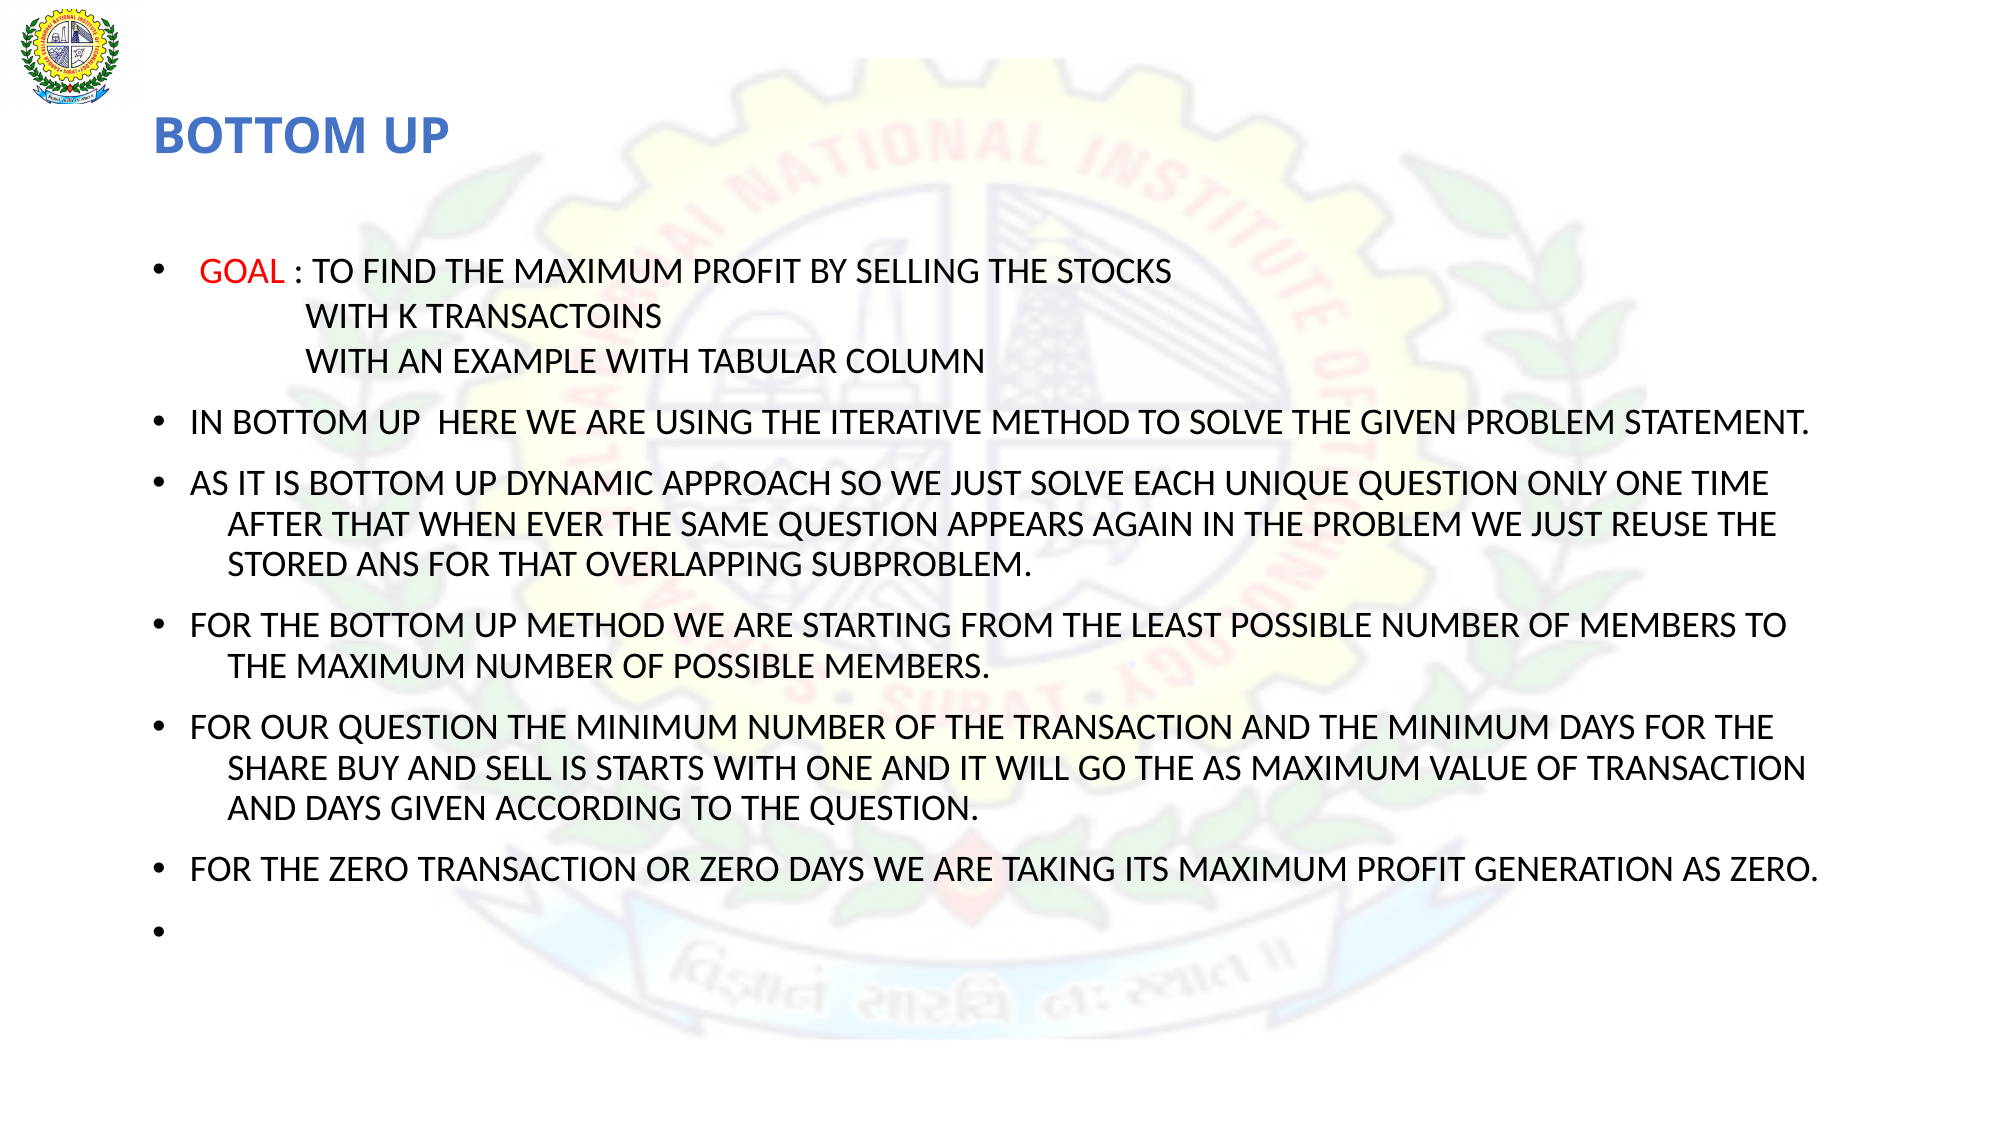

# BOTTOM UP
GOAL : TO FIND THE MAXIMUM PROFIT BY SELLING THE STOCKS
 WITH K TRANSACTOINS
 WITH AN EXAMPLE WITH TABULAR COLUMN
IN BOTTOM UP HERE WE ARE USING THE ITERATIVE METHOD TO SOLVE THE GIVEN PROBLEM STATEMENT.
AS IT IS BOTTOM UP DYNAMIC APPROACH SO WE JUST SOLVE EACH UNIQUE QUESTION ONLY ONE TIME AFTER THAT WHEN EVER THE SAME QUESTION APPEARS AGAIN IN THE PROBLEM WE JUST REUSE THE STORED ANS FOR THAT OVERLAPPING SUBPROBLEM.
FOR THE BOTTOM UP METHOD WE ARE STARTING FROM THE LEAST POSSIBLE NUMBER OF MEMBERS TO THE MAXIMUM NUMBER OF POSSIBLE MEMBERS.
FOR OUR QUESTION THE MINIMUM NUMBER OF THE TRANSACTION AND THE MINIMUM DAYS FOR THE SHARE BUY AND SELL IS STARTS WITH ONE AND IT WILL GO THE AS MAXIMUM VALUE OF TRANSACTION AND DAYS GIVEN ACCORDING TO THE QUESTION.
FOR THE ZERO TRANSACTION OR ZERO DAYS WE ARE TAKING ITS MAXIMUM PROFIT GENERATION AS ZERO.